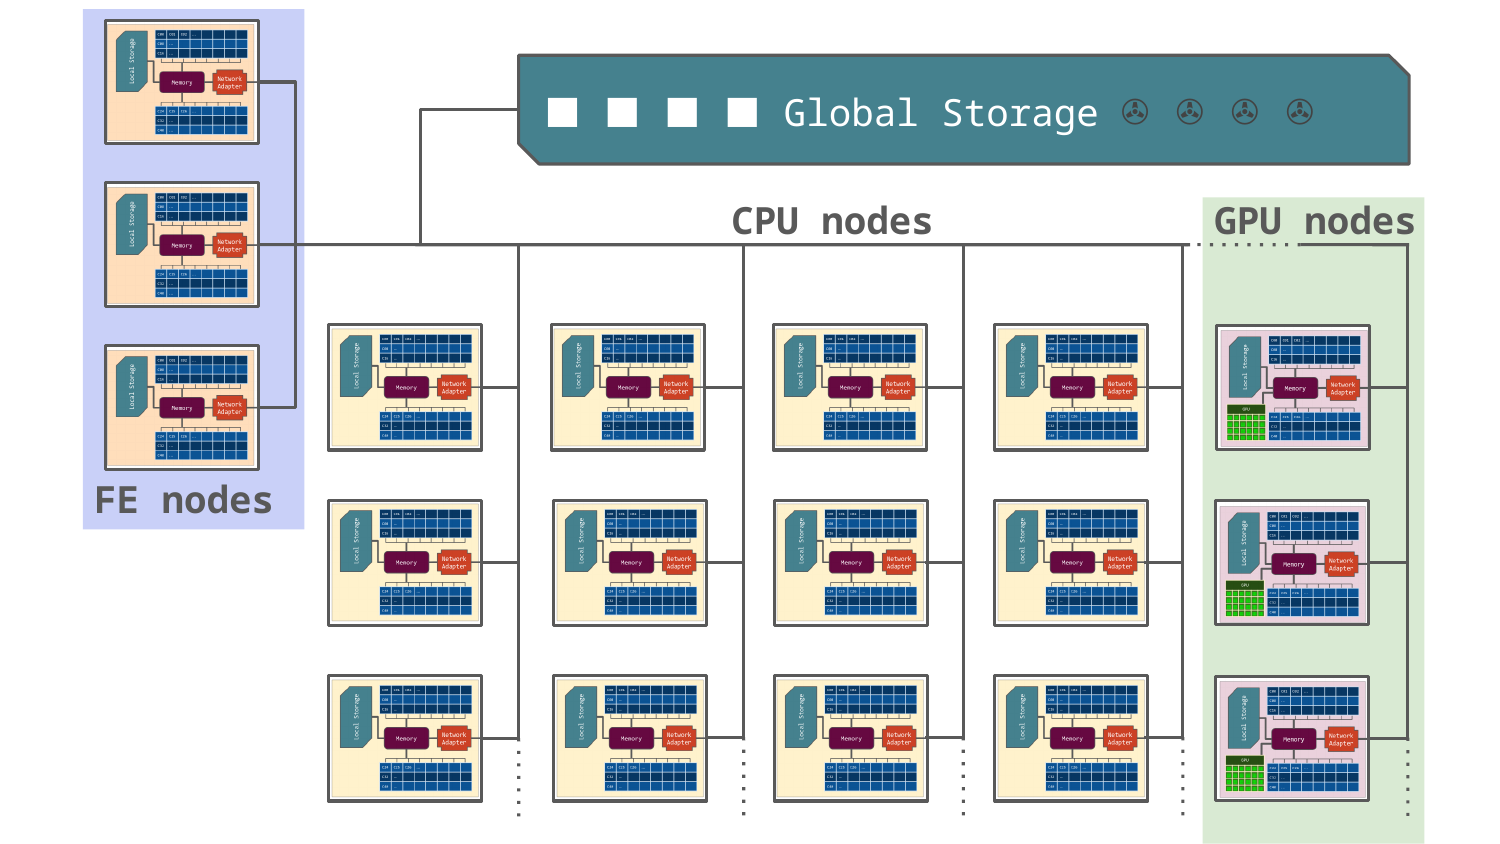

⬛ ⬛ ⬛ ⬛ Global Storage ✇ ✇ ✇ ✇
CPU nodes
GPU nodes
FE nodes